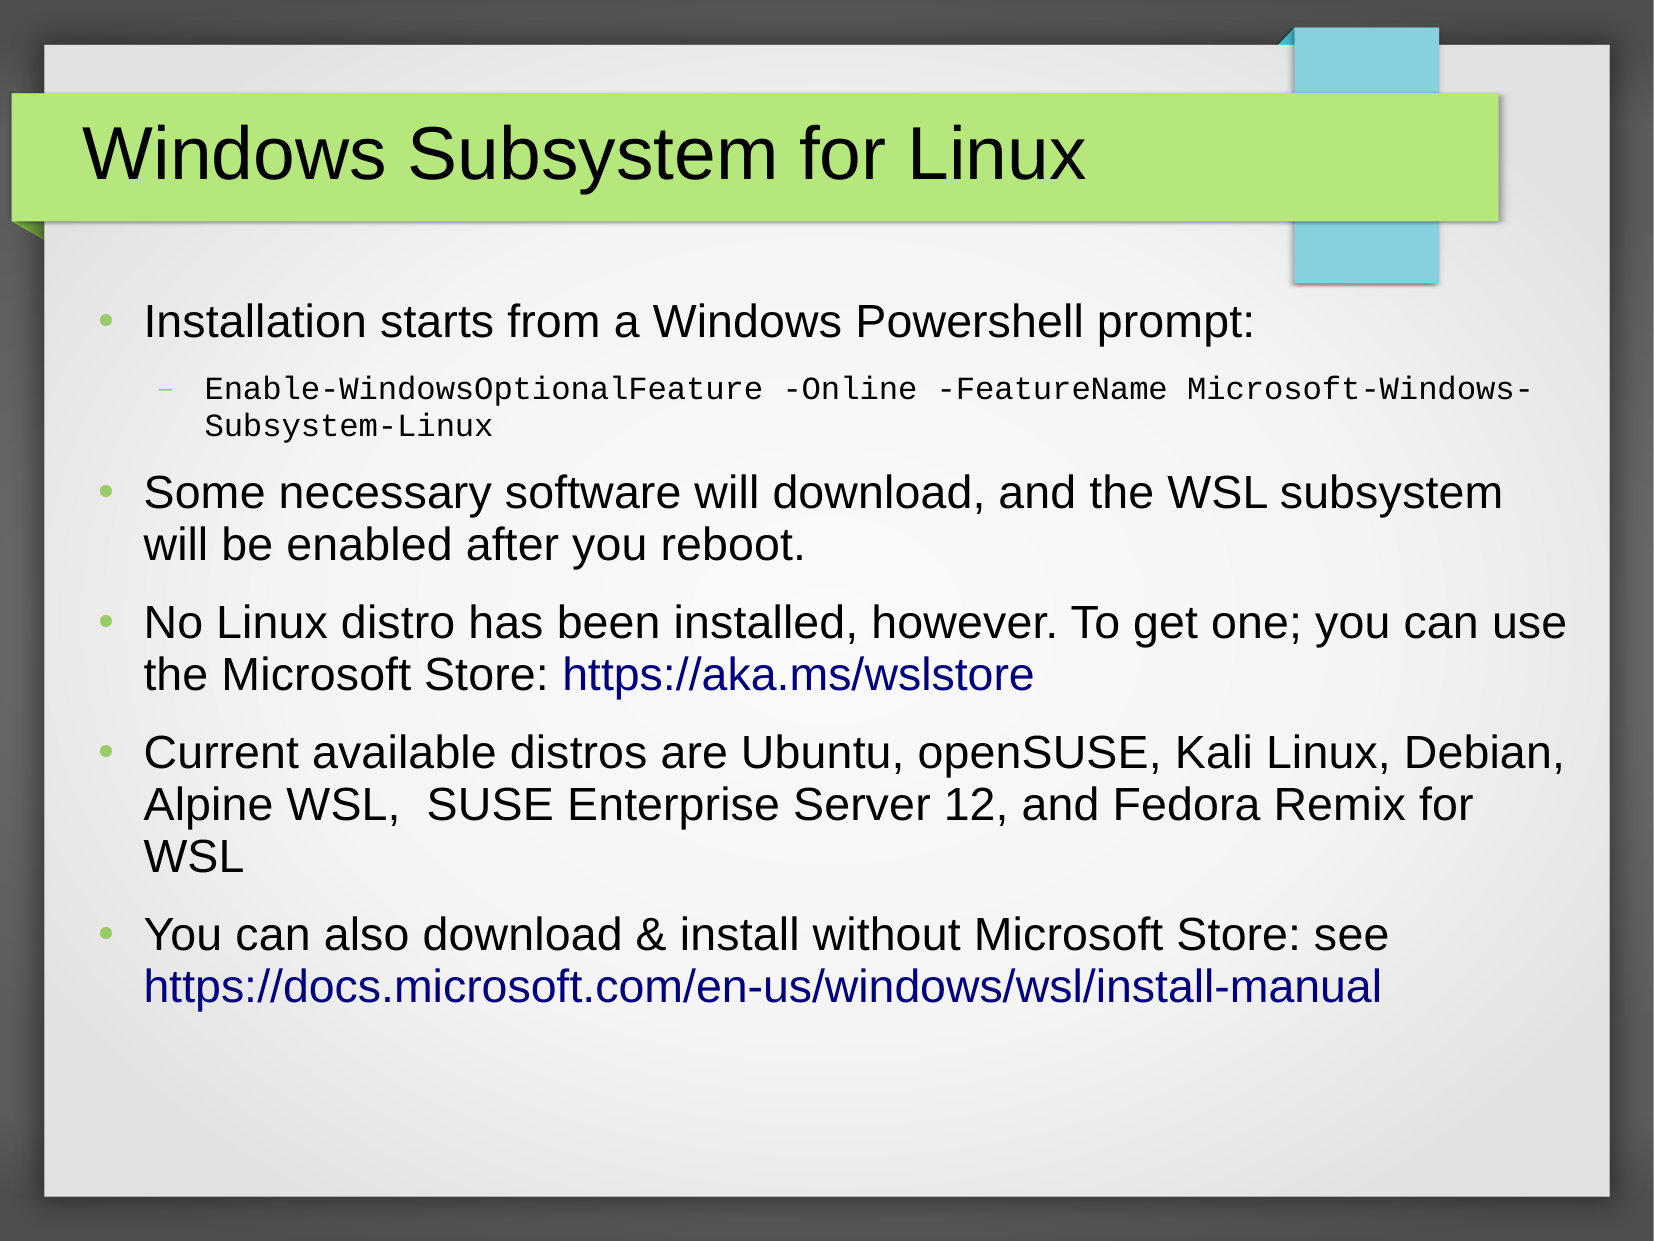

# Windows Subsystem for Linux
Installation starts from a Windows Powershell prompt:
Enable-WindowsOptionalFeature -Online -FeatureName Microsoft-Windows-Subsystem-Linux
Some necessary software will download, and the WSL subsystem will be enabled after you reboot.
No Linux distro has been installed, however. To get one; you can use the Microsoft Store: https://aka.ms/wslstore
Current available distros are Ubuntu, openSUSE, Kali Linux, Debian, Alpine WSL, SUSE Enterprise Server 12, and Fedora Remix for WSL
You can also download & install without Microsoft Store: see https://docs.microsoft.com/en-us/windows/wsl/install-manual